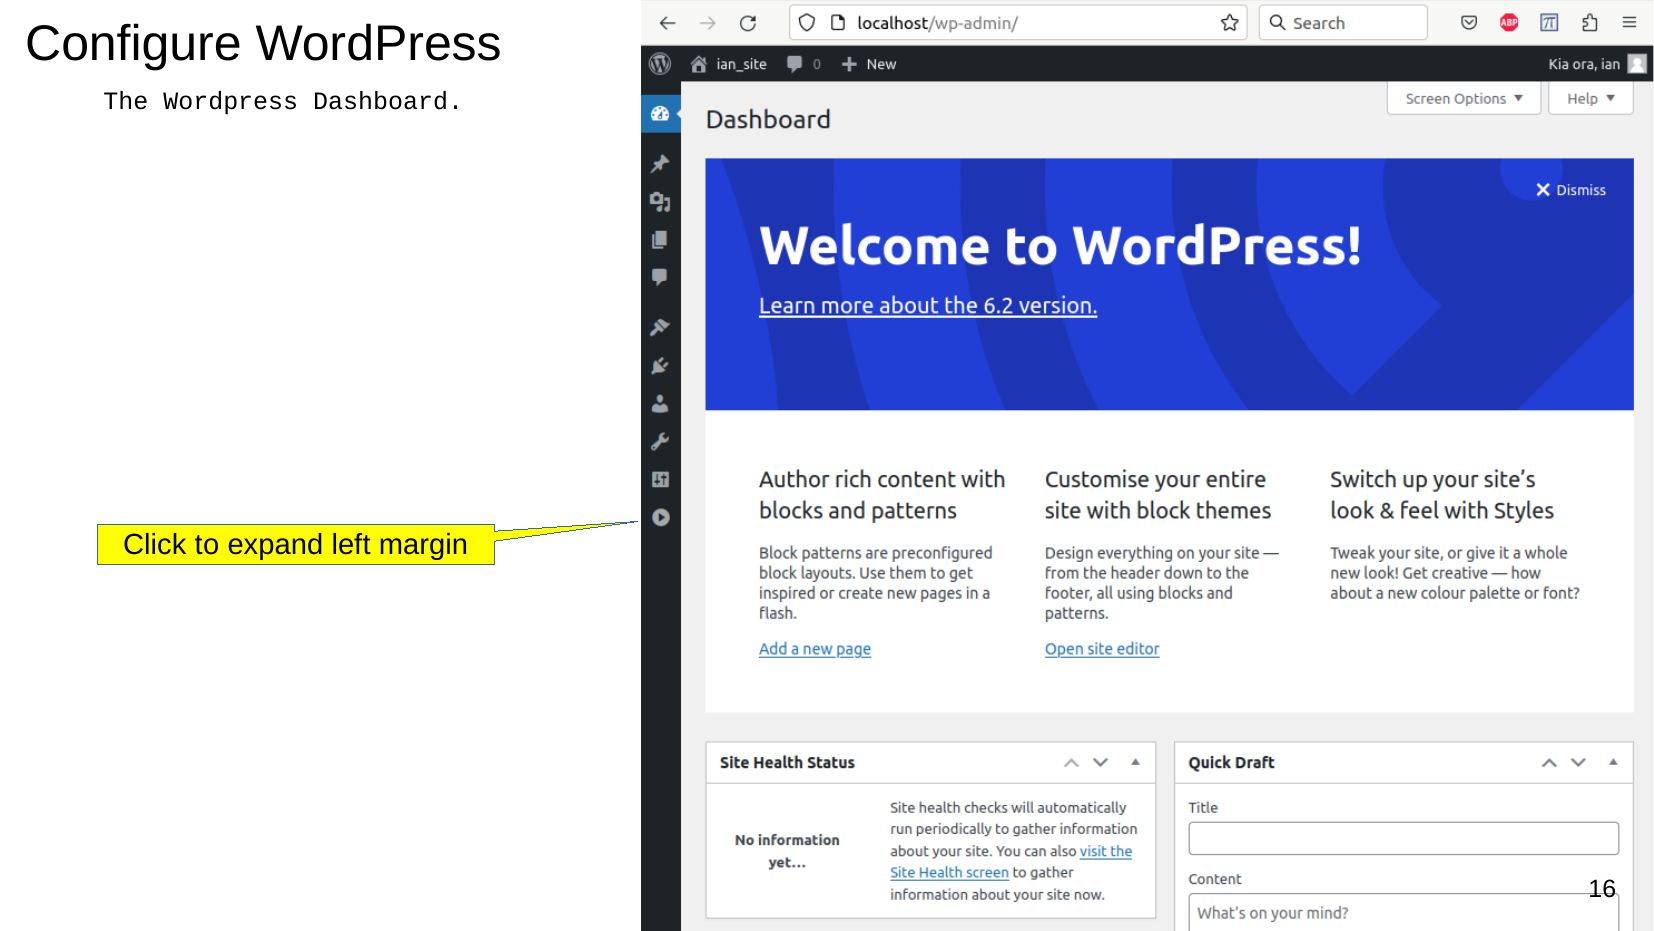

# Configure WordPress
The Wordpress Dashboard.
Click to expand left margin